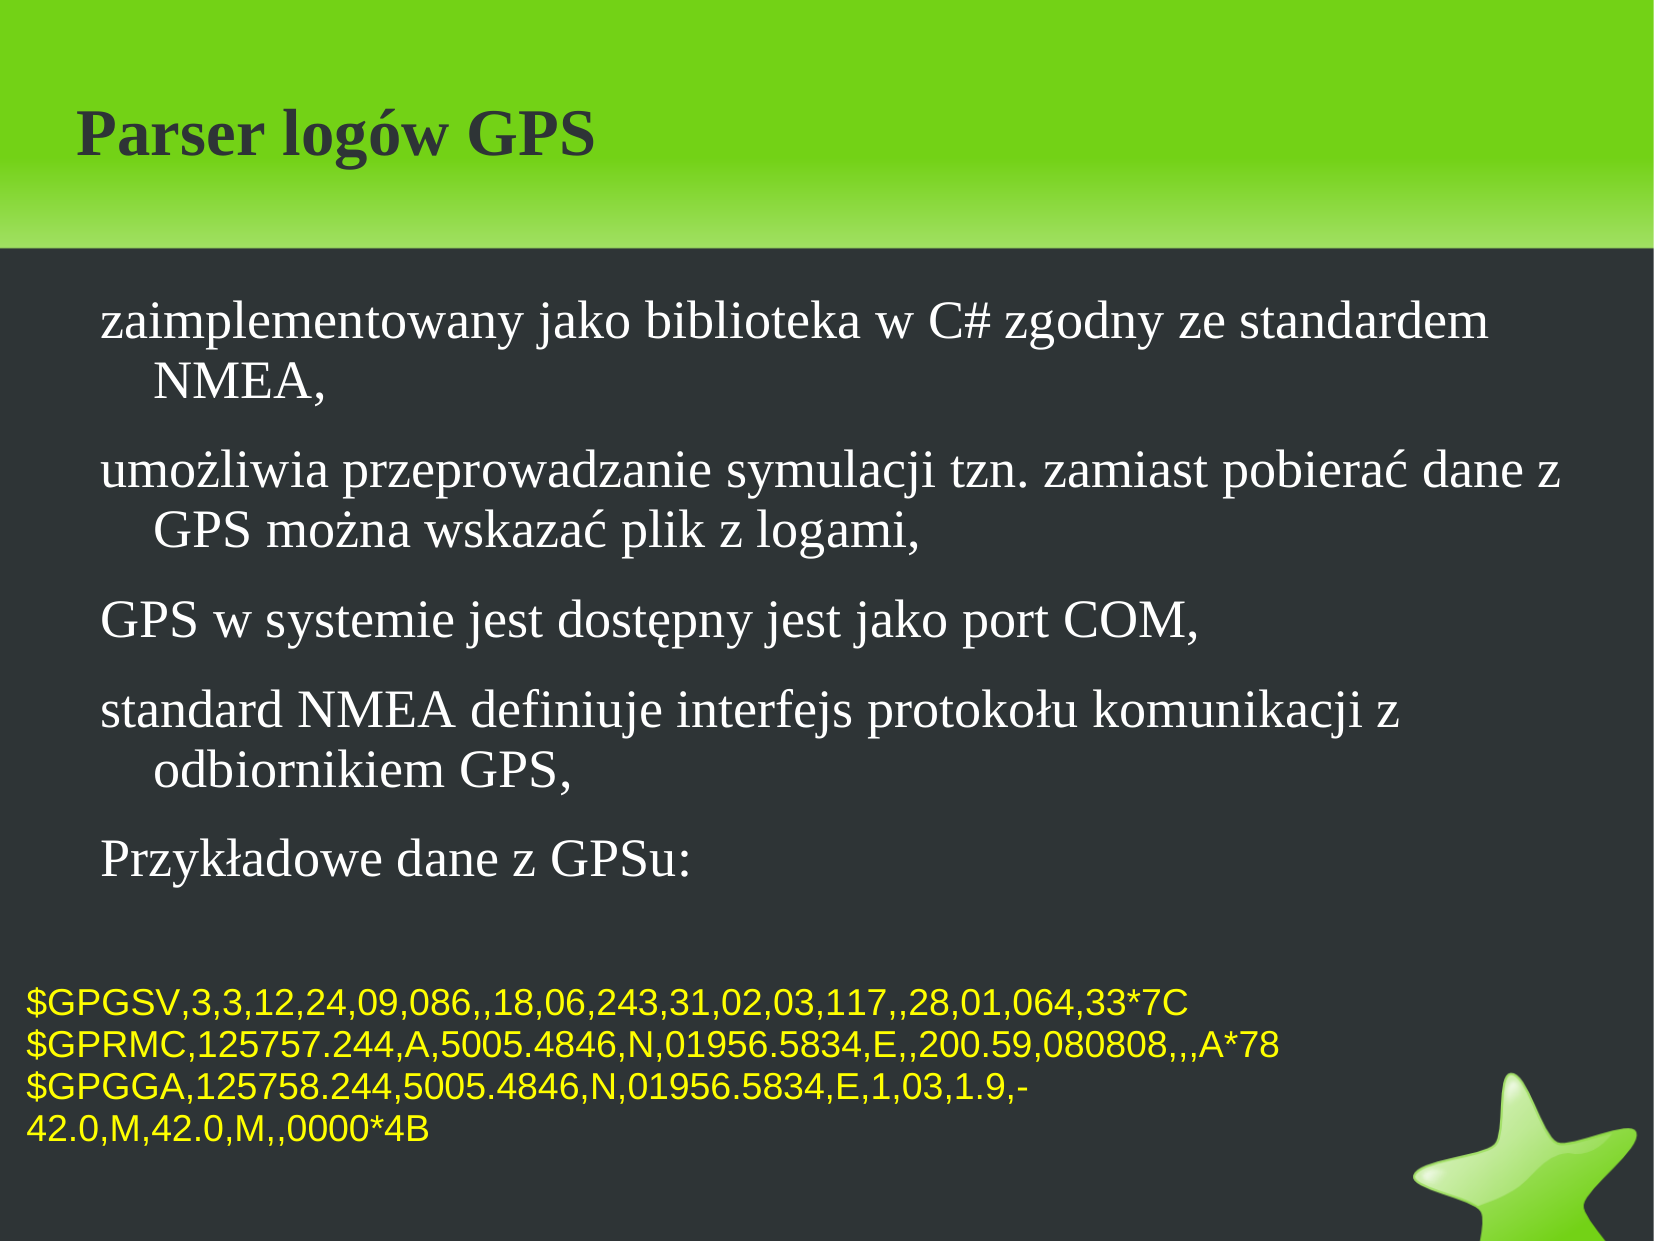

# Parser logów GPS
zaimplementowany jako biblioteka w C# zgodny ze standardem NMEA,
umożliwia przeprowadzanie symulacji tzn. zamiast pobierać dane z GPS można wskazać plik z logami,
GPS w systemie jest dostępny jest jako port COM,
standard NMEA definiuje interfejs protokołu komunikacji z odbiornikiem GPS,
Przykładowe dane z GPSu:
$GPGSV,3,3,12,24,09,086,,18,06,243,31,02,03,117,,28,01,064,33*7C
$GPRMC,125757.244,A,5005.4846,N,01956.5834,E,,200.59,080808,,,A*78
$GPGGA,125758.244,5005.4846,N,01956.5834,E,1,03,1.9,-42.0,M,42.0,M,,0000*4B